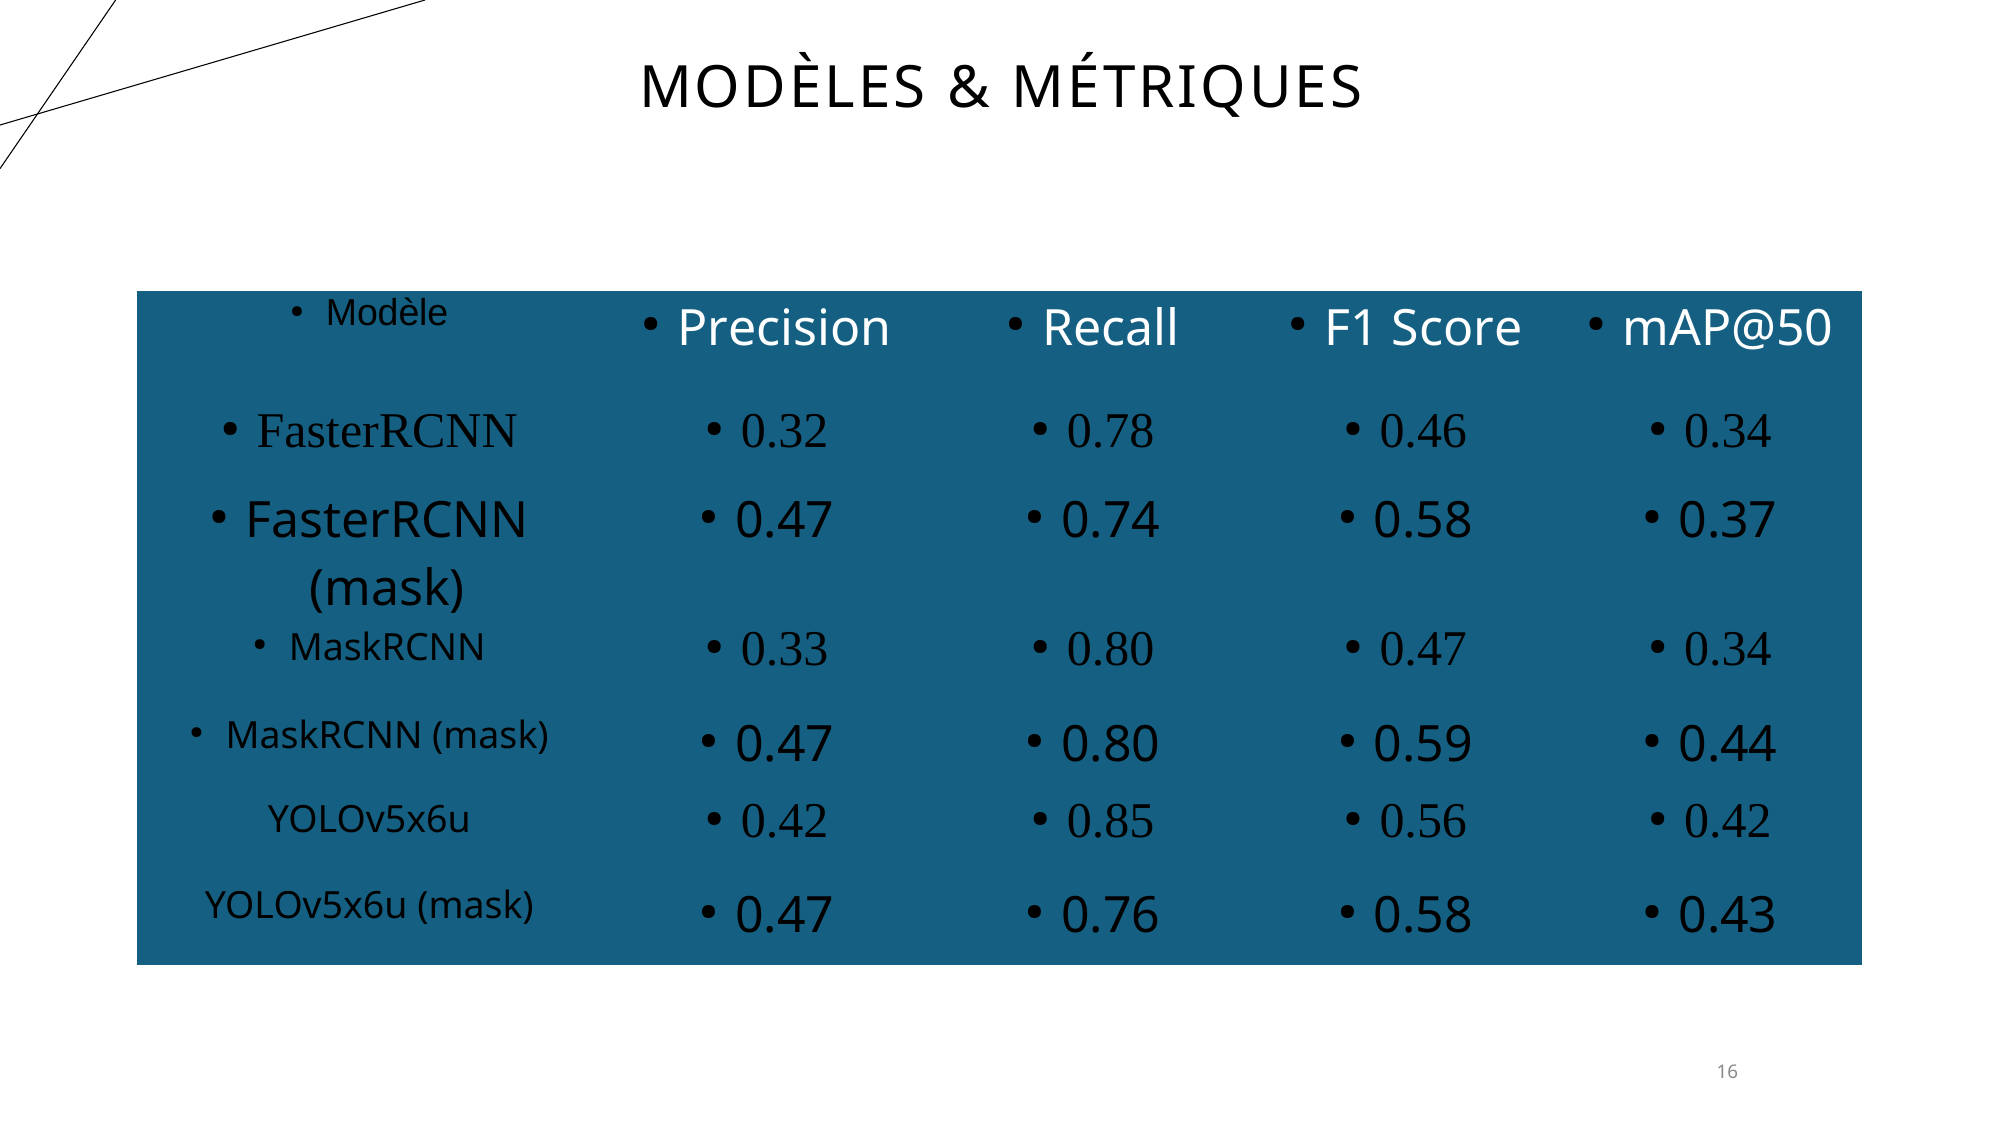

# Modèles & Métriques
| Modèle | Precision | Recall | F1 Score | mAP@50 |
| --- | --- | --- | --- | --- |
| FasterRCNN | 0.32 | 0.78 | 0.46 | 0.34 |
| FasterRCNN (mask) | 0.47 | 0.74 | 0.58 | 0.37 |
| MaskRCNN | 0.33 | 0.80 | 0.47 | 0.34 |
| MaskRCNN (mask) | 0.47 | 0.80 | 0.59 | 0.44 |
| YOLOv5x6u | 0.42 | 0.85 | 0.56 | 0.42 |
| YOLOv5x6u (mask) | 0.47 | 0.76 | 0.58 | 0.43 |